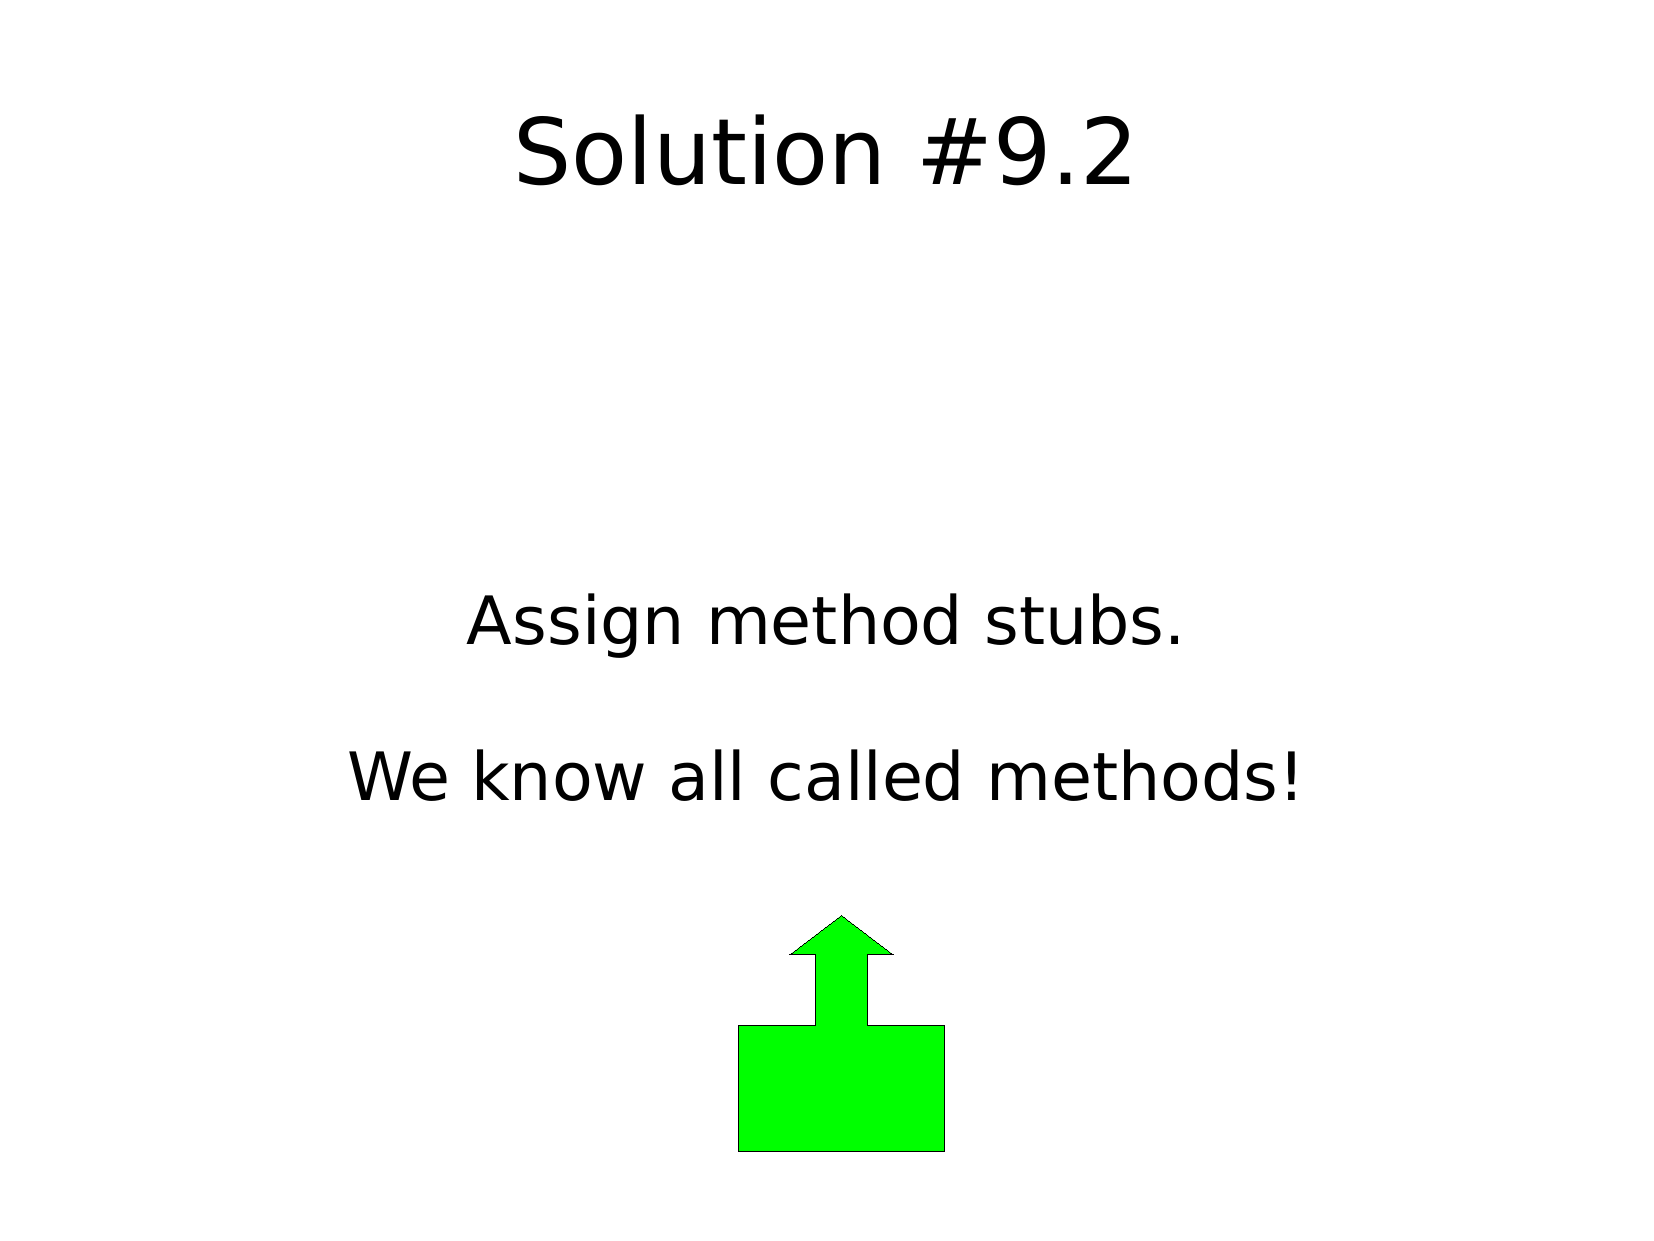

# Solution #9.2
Assign method stubs.
We know all called methods!